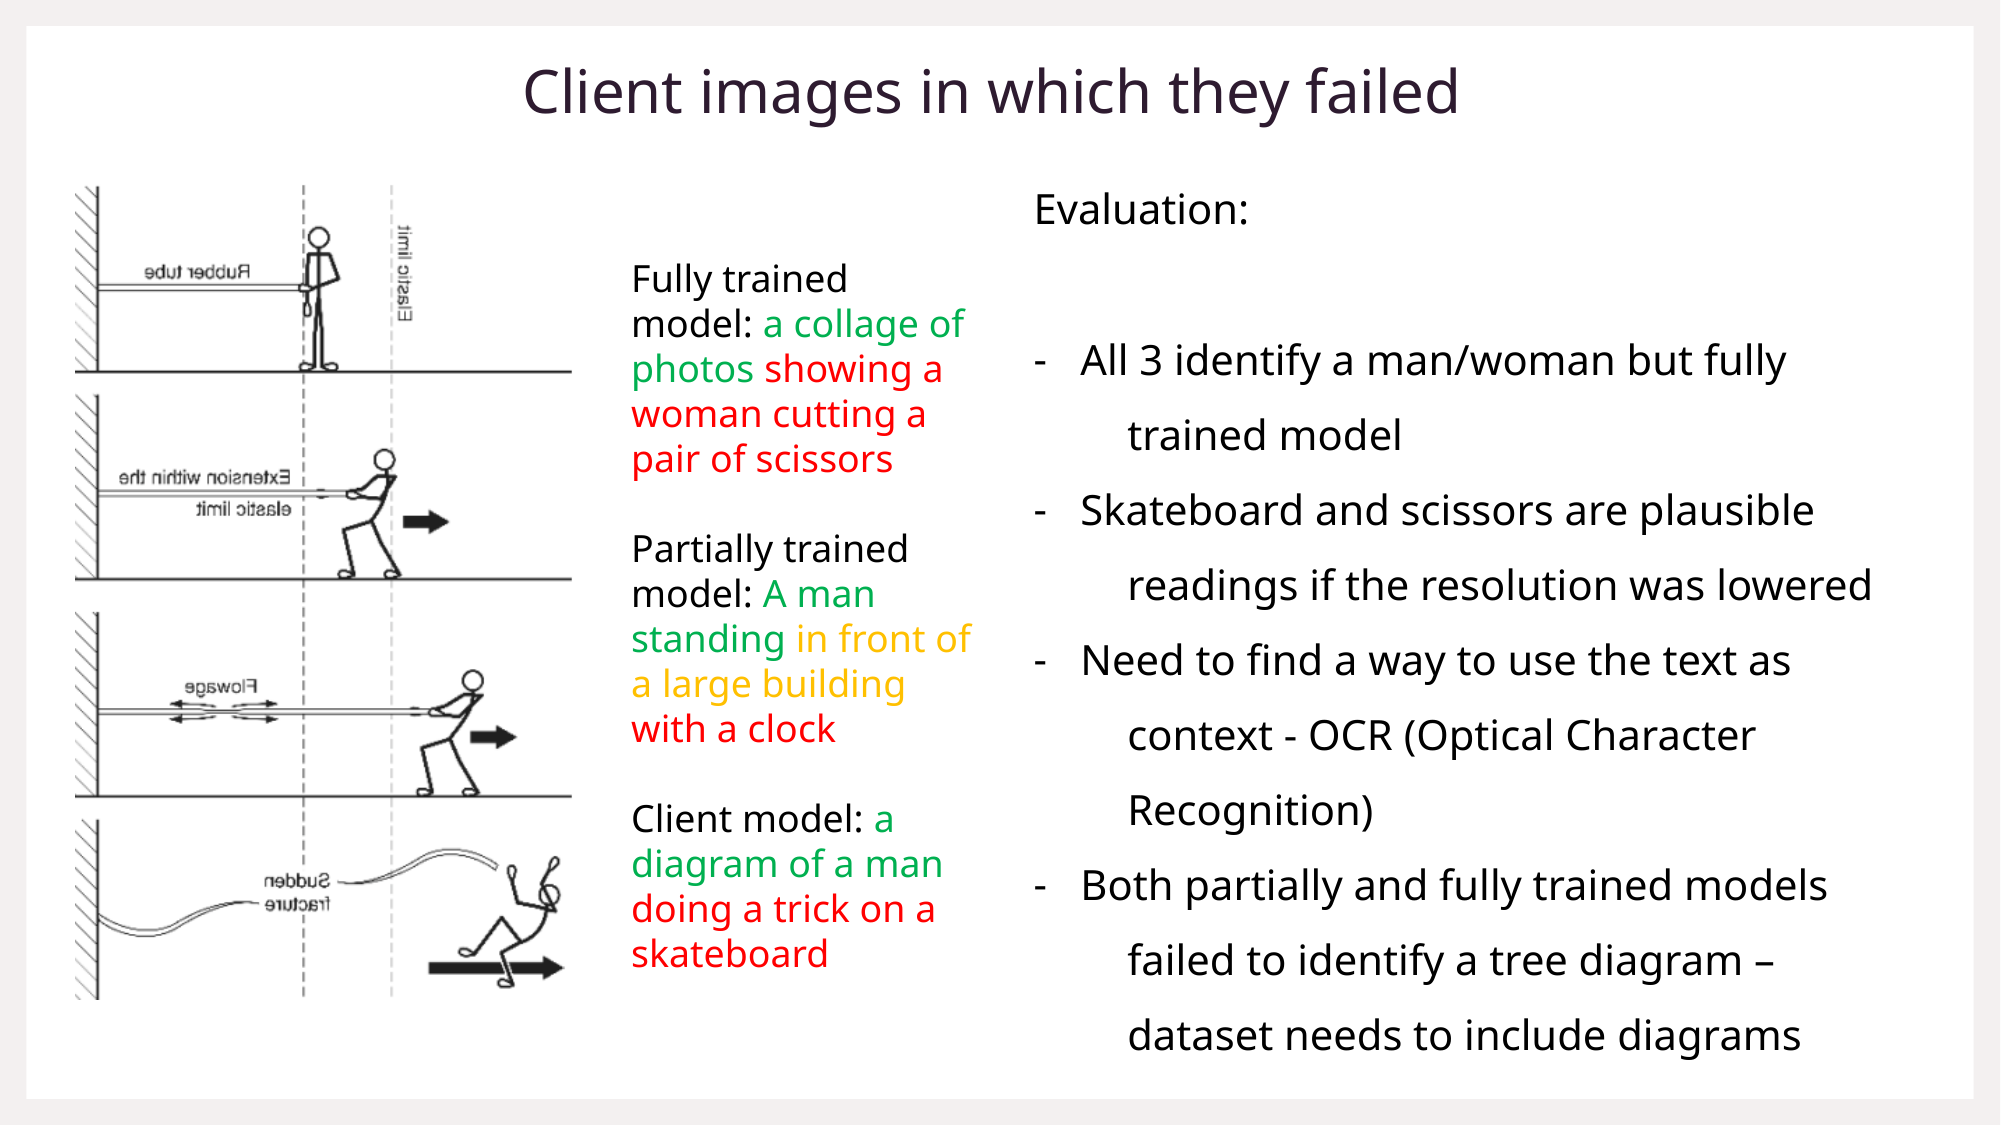

# Client images in which they failed
Evaluation:
All 3 identify a man/woman but fully trained model
Skateboard and scissors are plausible readings if the resolution was lowered
Need to find a way to use the text as context - OCR (Optical Character Recognition)
Both partially and fully trained models failed to identify a tree diagram – dataset needs to include diagrams
Fully trained model: a collage of photos showing a woman cutting a pair of scissors
Partially trained model: A man standing in front of a large building with a clock
Client model: a diagram of a man doing a trick on a skateboard